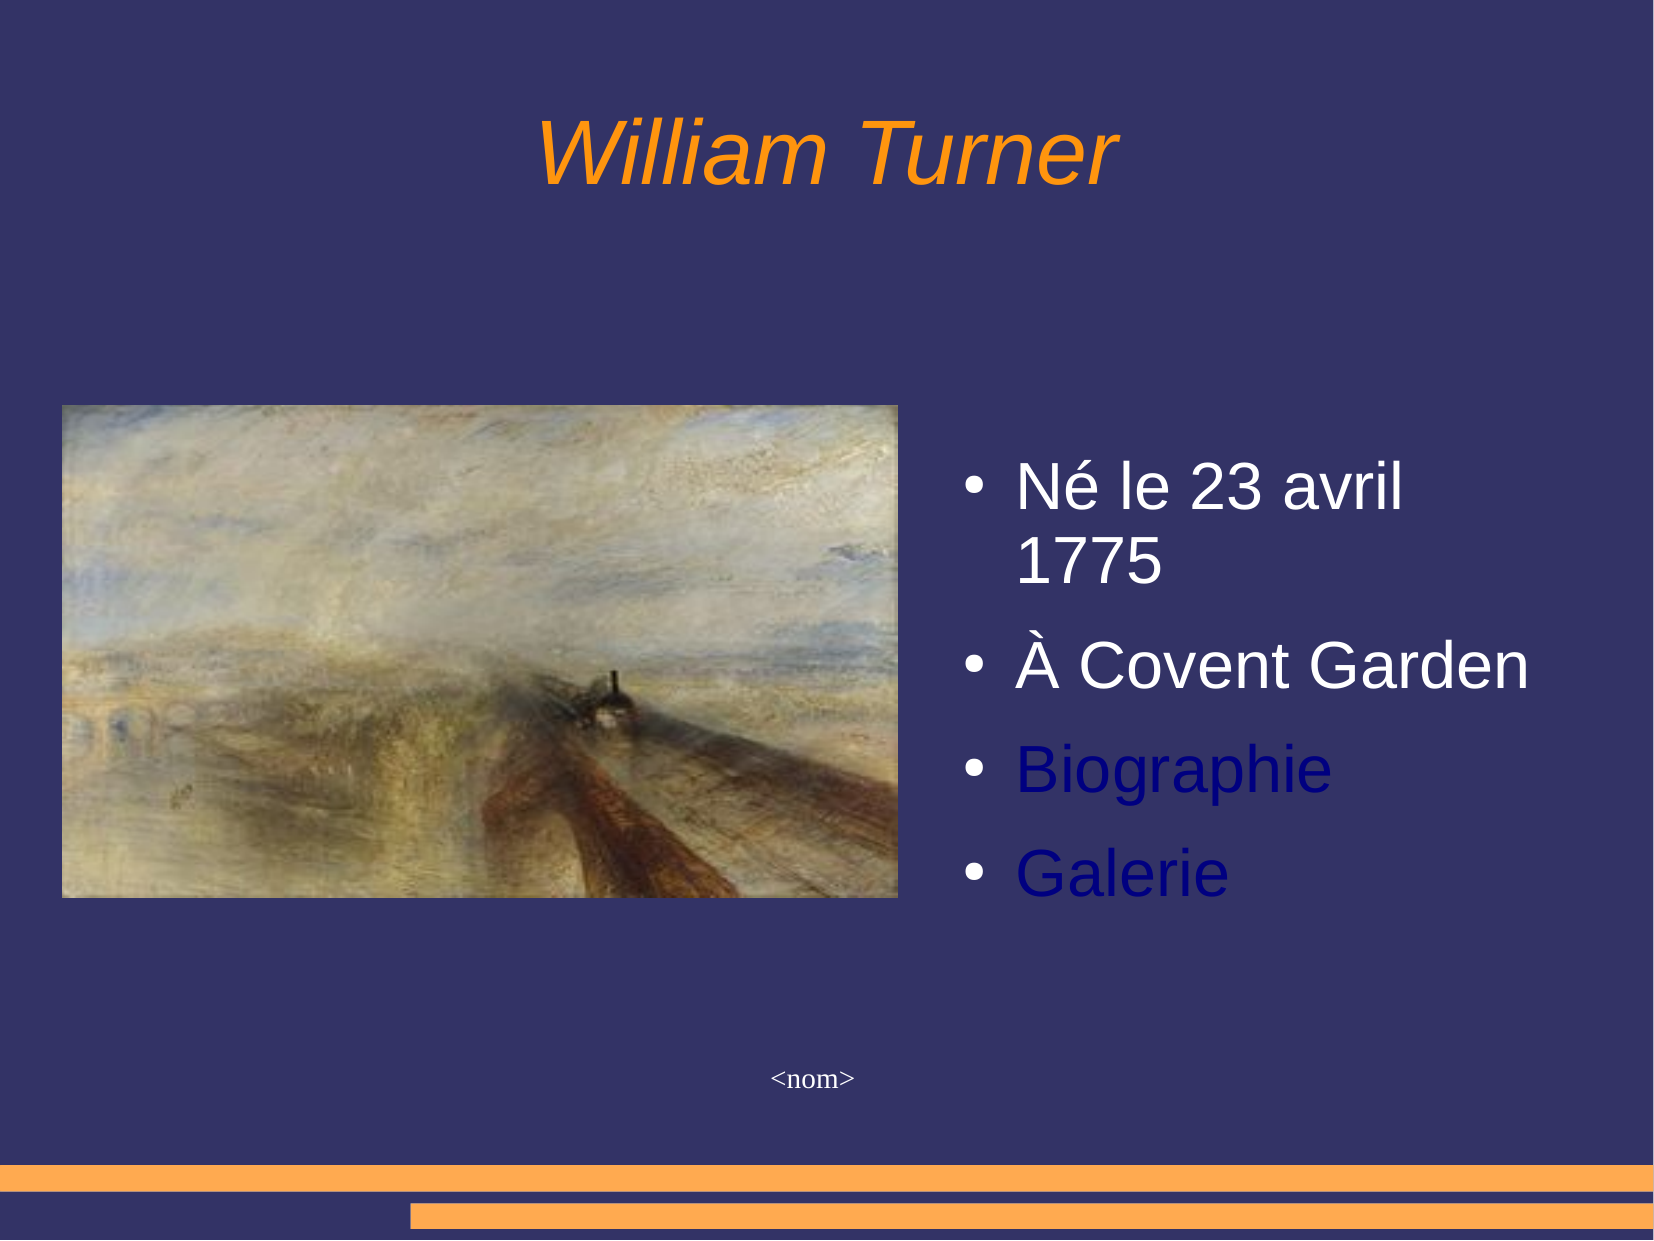

# William Turner
Né le 23 avril 1775
À Covent Garden
Biographie
Galerie